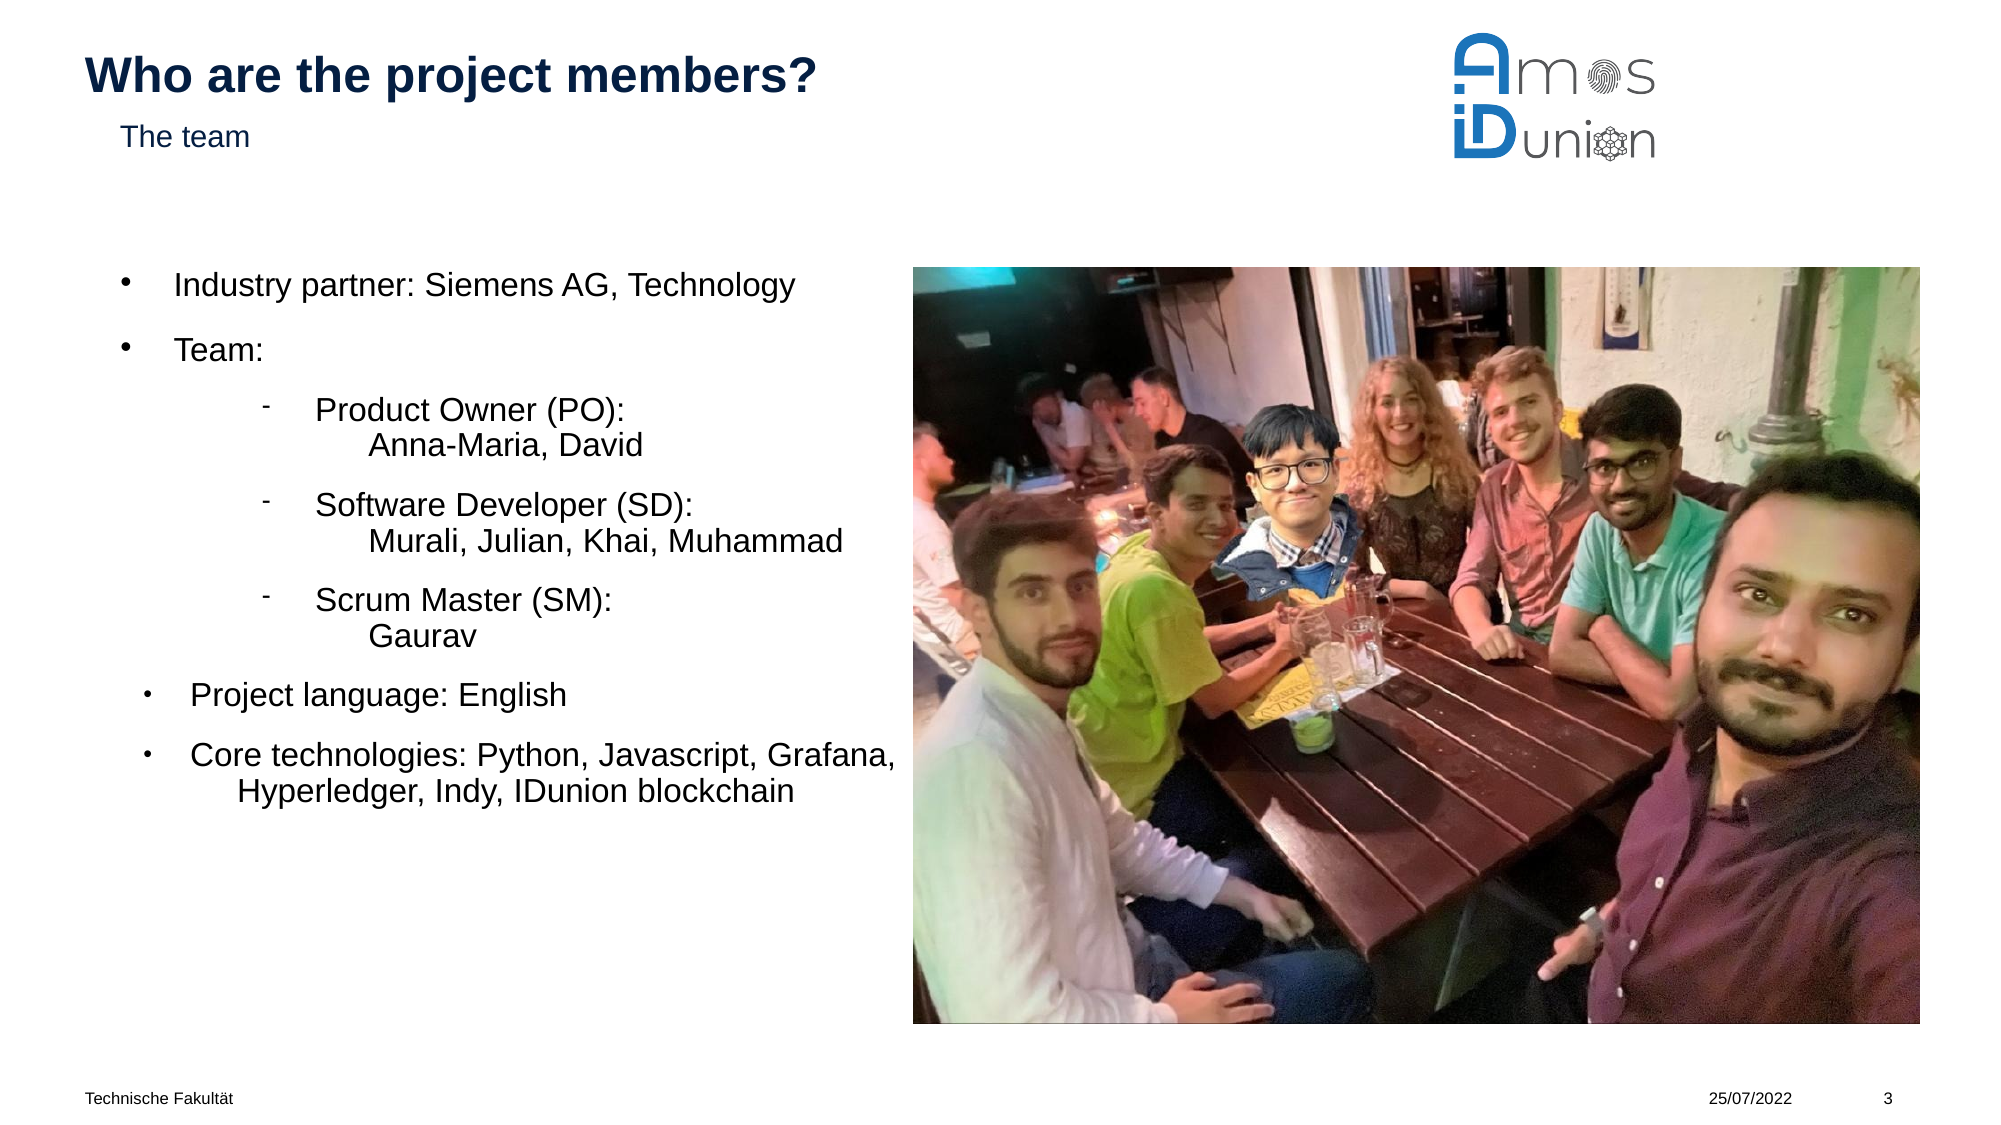

Who are the project members?
The team
# Industry partner: Siemens AG, Technology
Team:
Product Owner (PO):
Anna-Maria, David
Software Developer (SD):
Murali, Julian, Khai, Muhammad
Scrum Master (SM):
Gaurav
Project language: English
Core technologies: Python, Javascript, Grafana, Hyperledger, Indy, IDunion blockchain
Technische Fakultät
25/07/2022